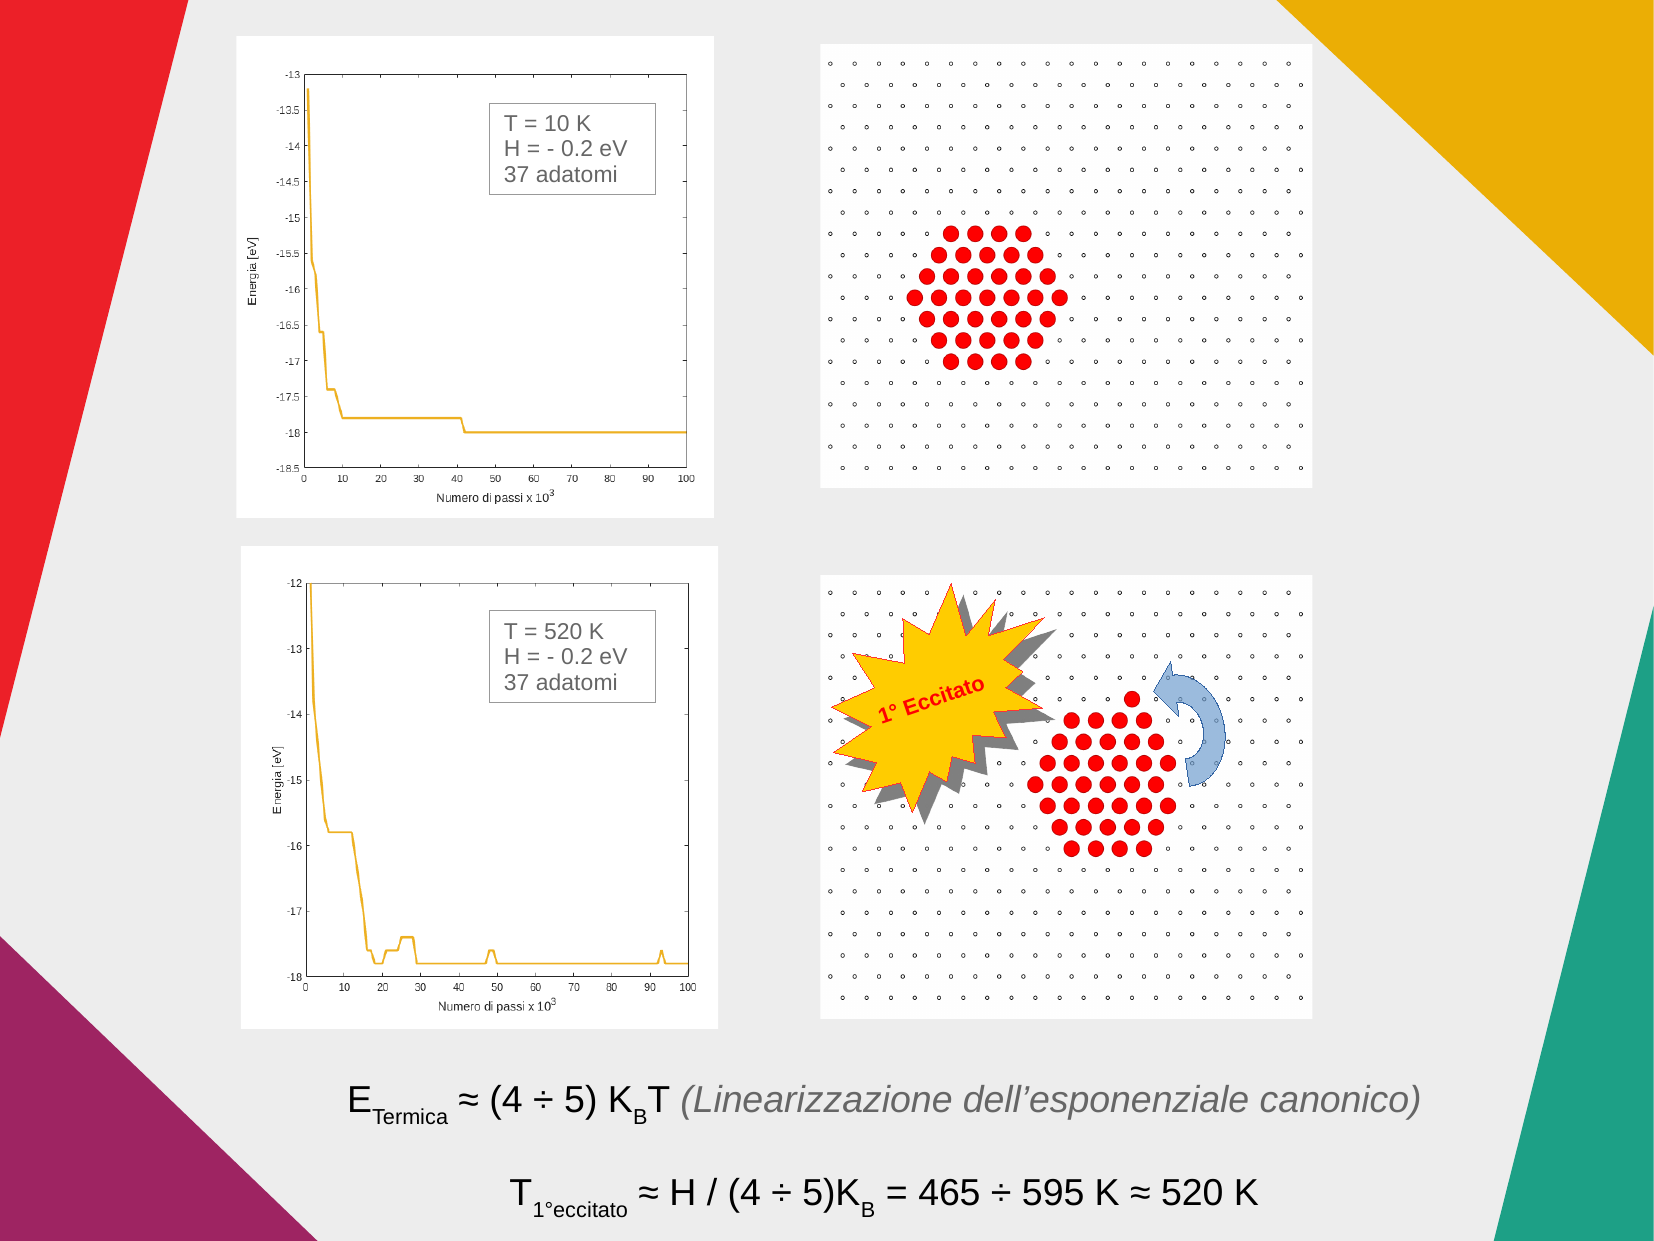

T = 10 K
H = - 0.2 eV
37 adatomi
1° Eccitato
T = 520 K
H = - 0.2 eV
37 adatomi
ETermica ≈ (4 ÷ 5) KBT (Linearizzazione dell’esponenziale canonico)
T1°eccitato ≈ H / (4 ÷ 5)KB = 465 ÷ 595 K ≈ 520 K